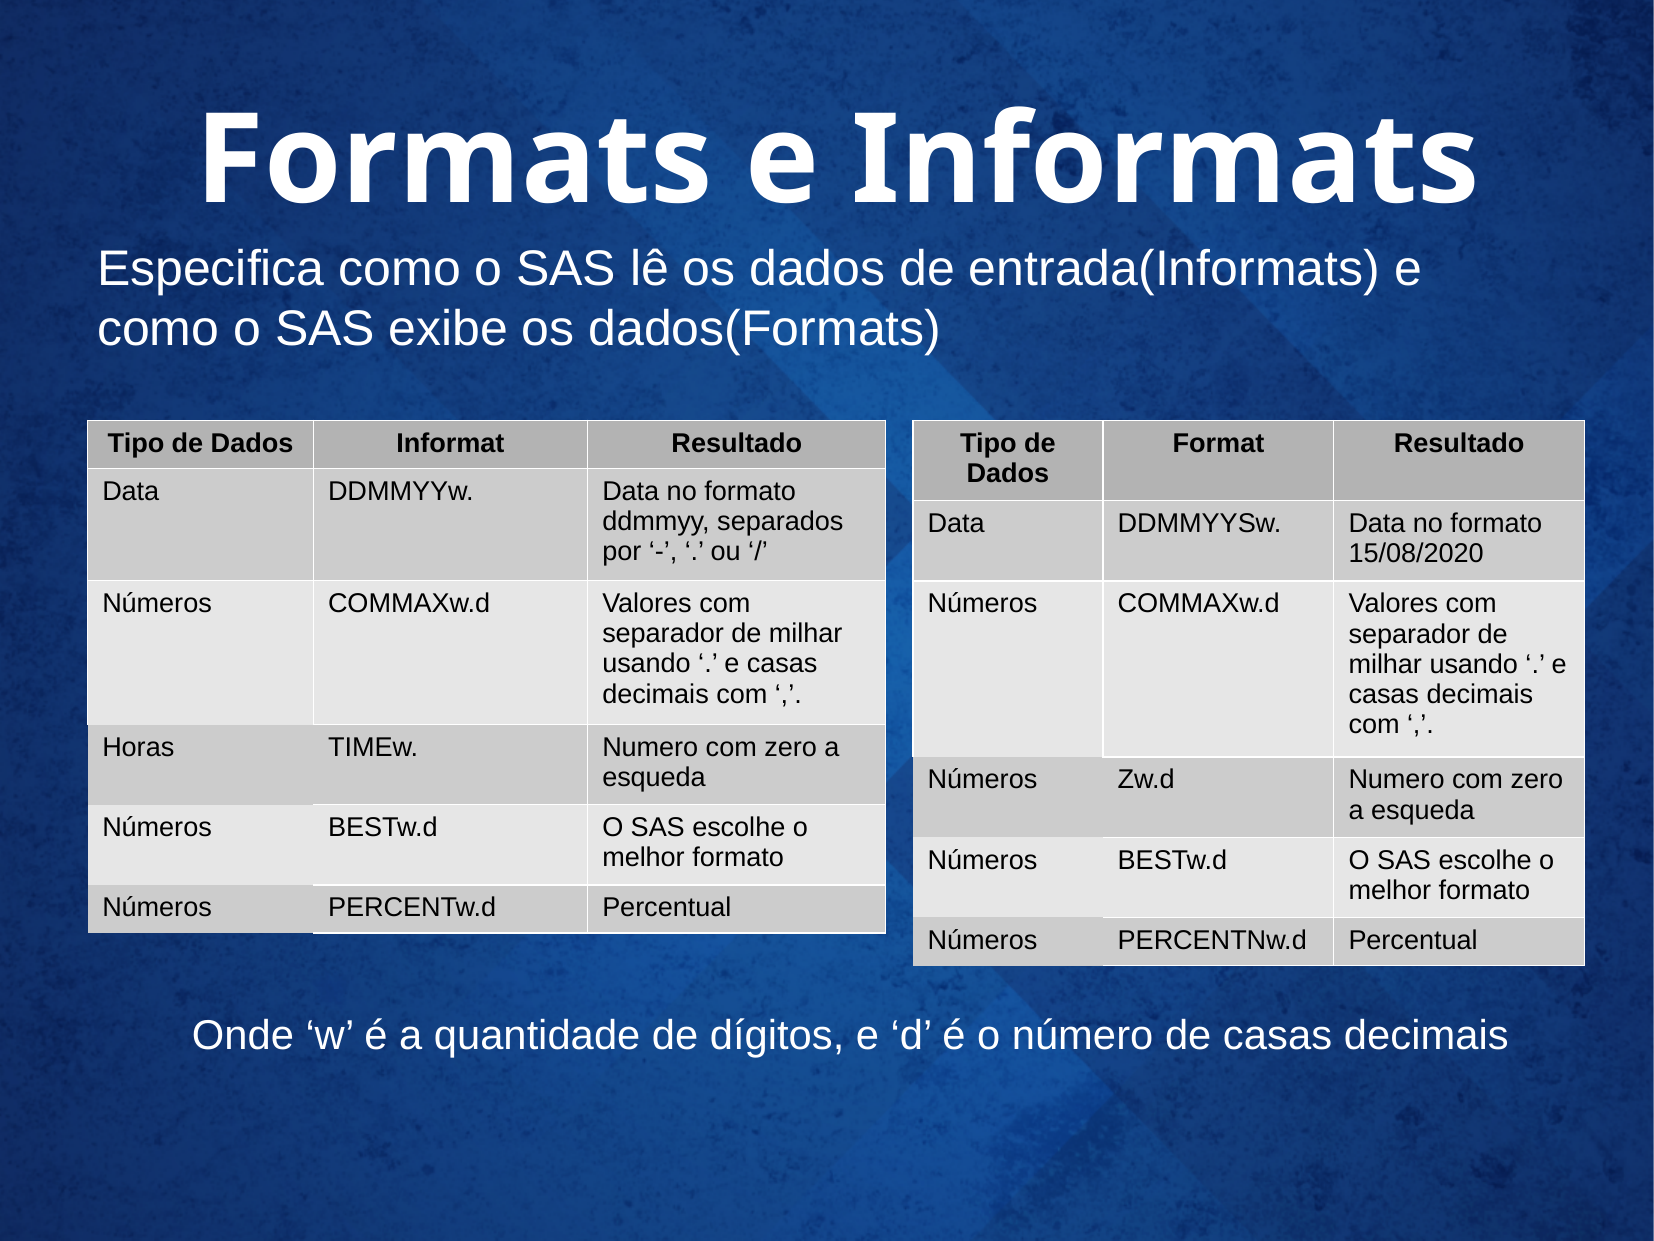

Formats e Informats
Especifica como o SAS lê os dados de entrada(Informats) e como o SAS exibe os dados(Formats)
| Tipo de Dados | Informat | Resultado |
| --- | --- | --- |
| Data | DDMMYYw. | Data no formato ddmmyy, separados por ‘-’, ‘.’ ou ‘/’ |
| Números | COMMAXw.d | Valores com separador de milhar usando ‘.’ e casas decimais com ‘,’. |
| Horas | TIMEw. | Numero com zero a esqueda |
| Números | BESTw.d | O SAS escolhe o melhor formato |
| Números | PERCENTw.d | Percentual |
| Tipo de Dados | Format | Resultado |
| --- | --- | --- |
| Data | DDMMYYSw. | Data no formato 15/08/2020 |
| Números | COMMAXw.d | Valores com separador de milhar usando ‘.’ e casas decimais com ‘,’. |
| Números | Zw.d | Numero com zero a esqueda |
| Números | BESTw.d | O SAS escolhe o melhor formato |
| Números | PERCENTNw.d | Percentual |
Onde ‘w’ é a quantidade de dígitos, e ‘d’ é o número de casas decimais